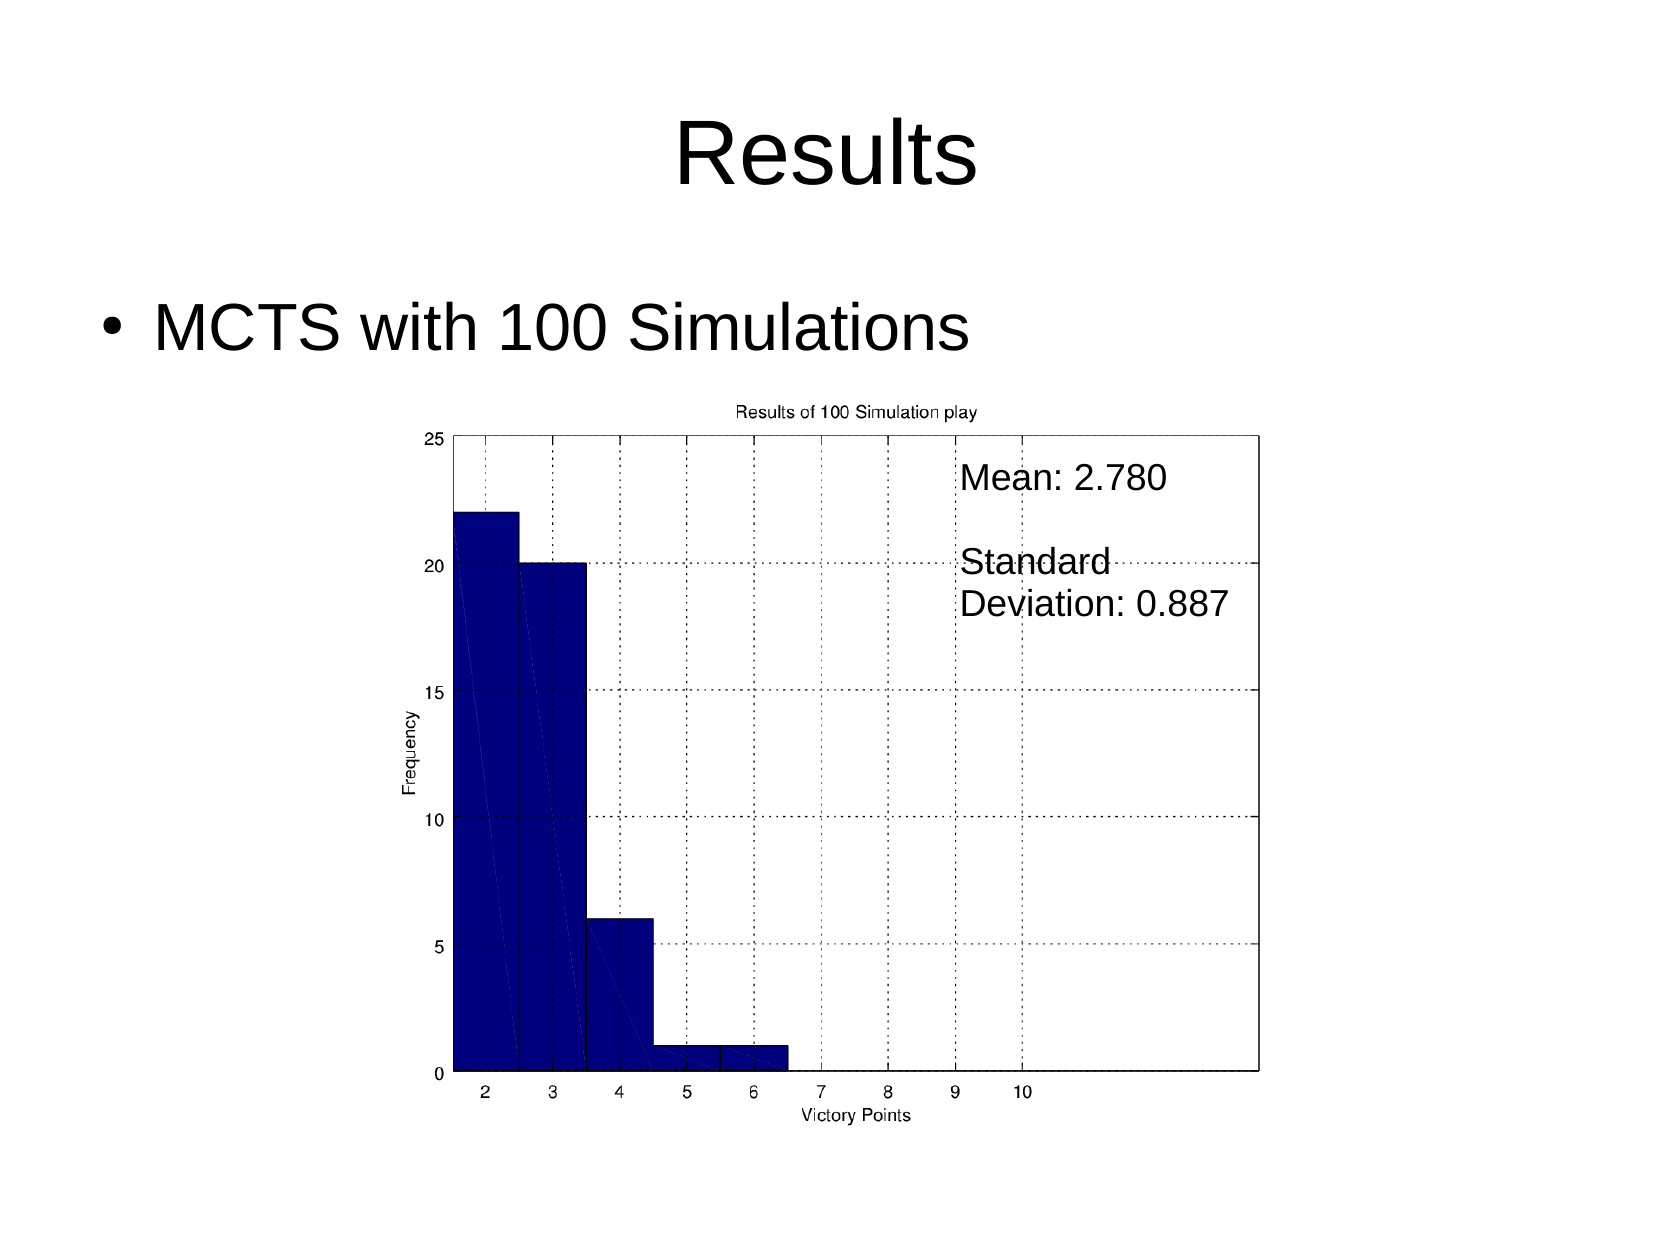

# Results
MCTS with 100 Simulations
Mean: 2.780
Standard
Deviation: 0.887